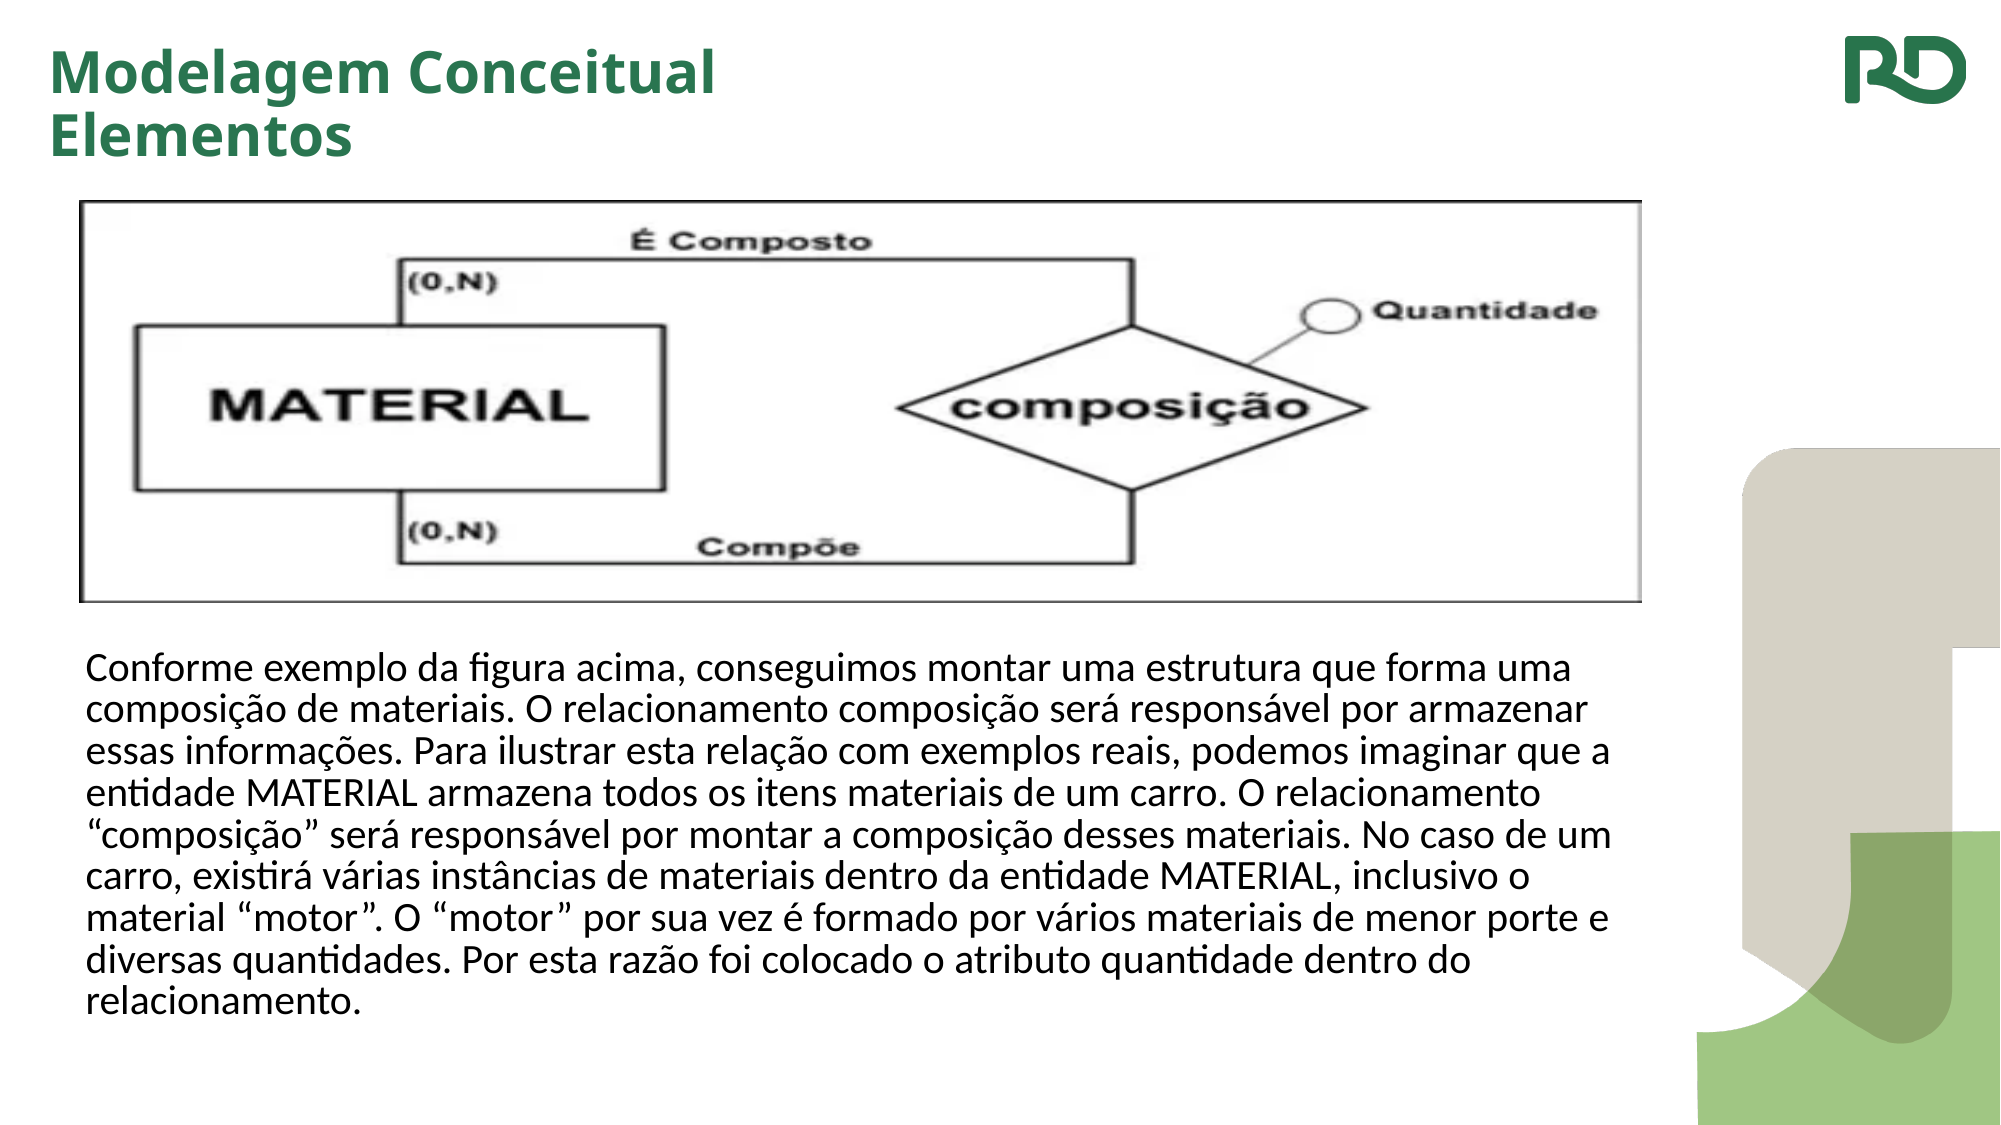

Modelagem Conceitual
Elementos
Conforme exemplo da figura acima, conseguimos montar uma estrutura que forma uma composição de materiais. O relacionamento composição será responsável por armazenar essas informações. Para ilustrar esta relação com exemplos reais, podemos imaginar que a entidade MATERIAL armazena todos os itens materiais de um carro. O relacionamento “composição” será responsável por montar a composição desses materiais. No caso de um carro, existirá várias instâncias de materiais dentro da entidade MATERIAL, inclusivo o material “motor”. O “motor” por sua vez é formado por vários materiais de menor porte e diversas quantidades. Por esta razão foi colocado o atributo quantidade dentro do relacionamento.